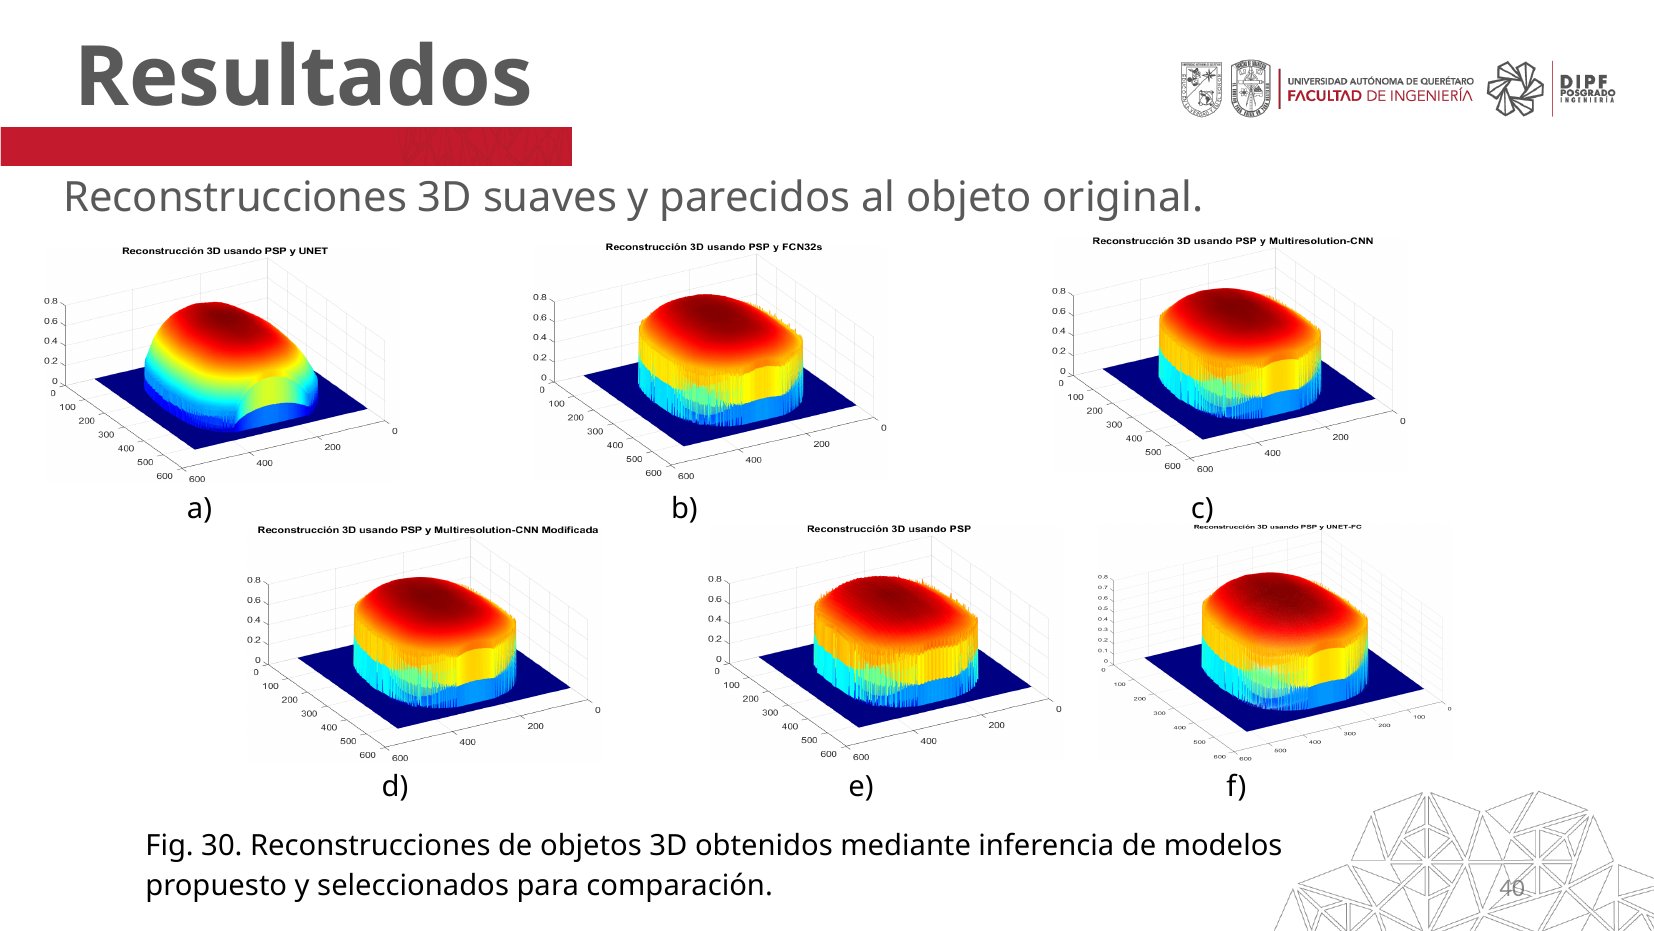

Resultados
Reconstrucciones 3D suaves y parecidos al objeto original.
a)
b)
c)
f)
e)
d)
Fig. 30. Reconstrucciones de objetos 3D obtenidos mediante inferencia de modelos propuesto y seleccionados para comparación.
40